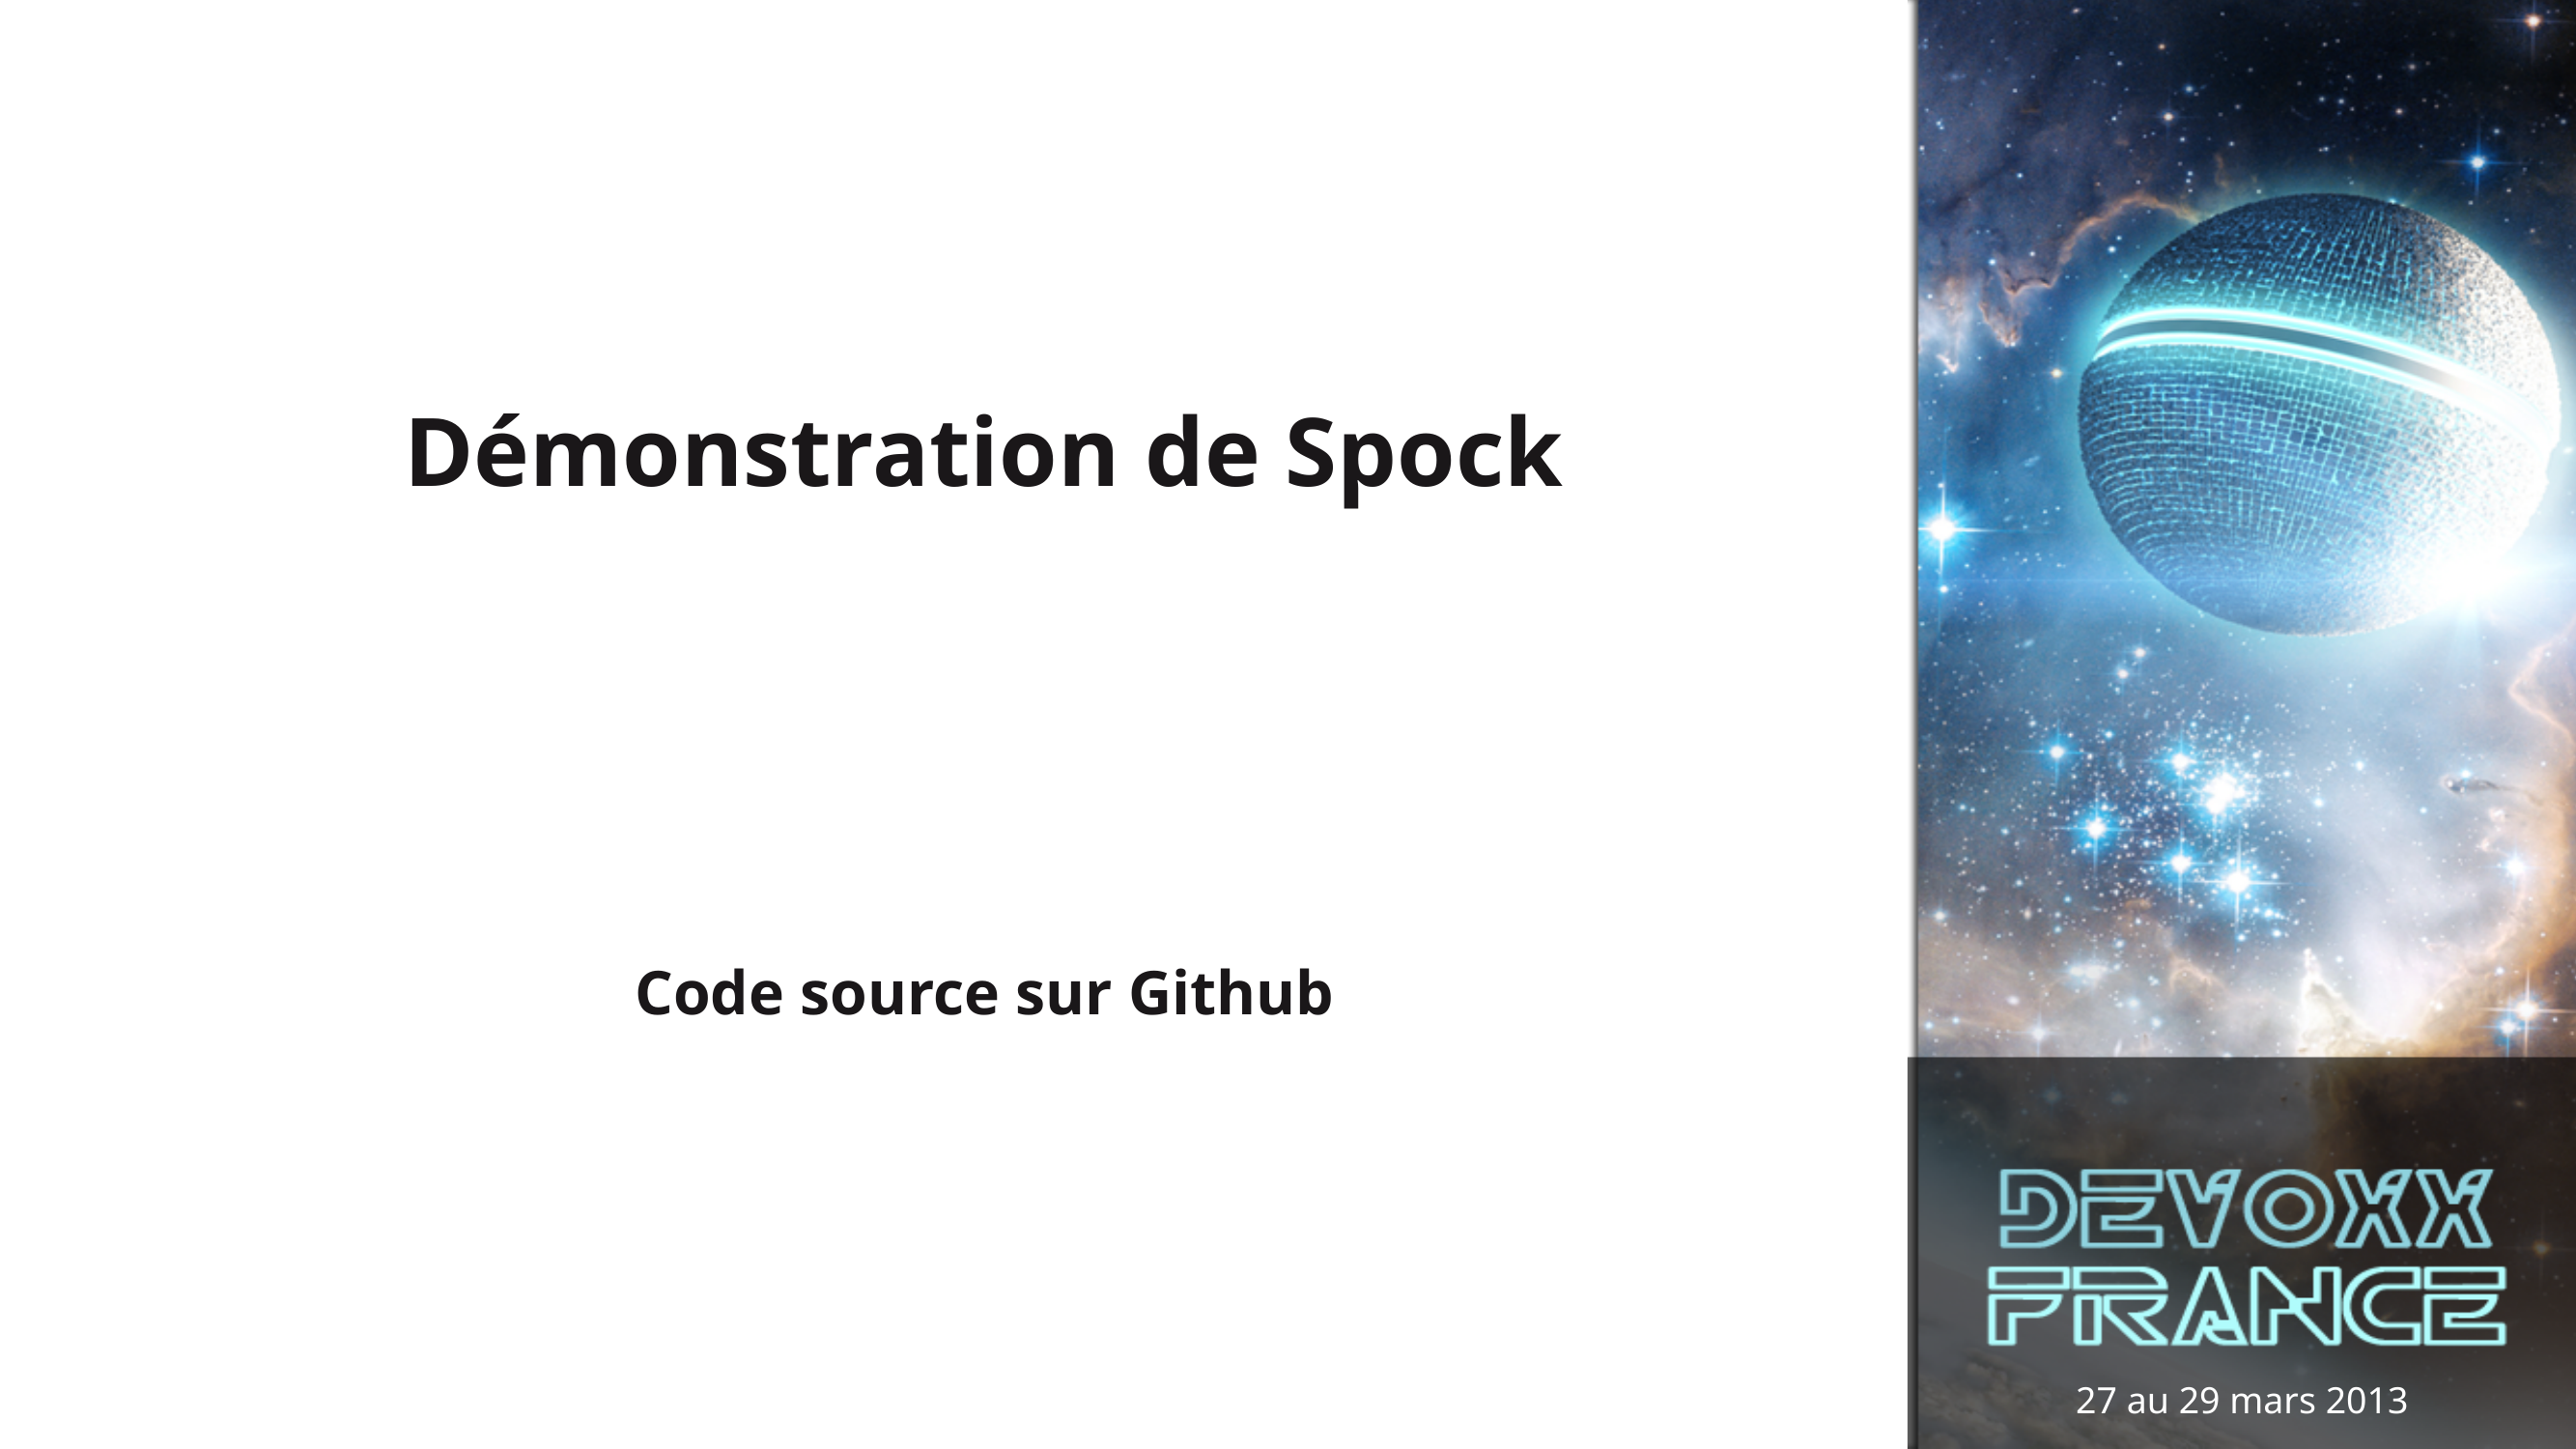

# Démonstration de Spock
Code source sur Github